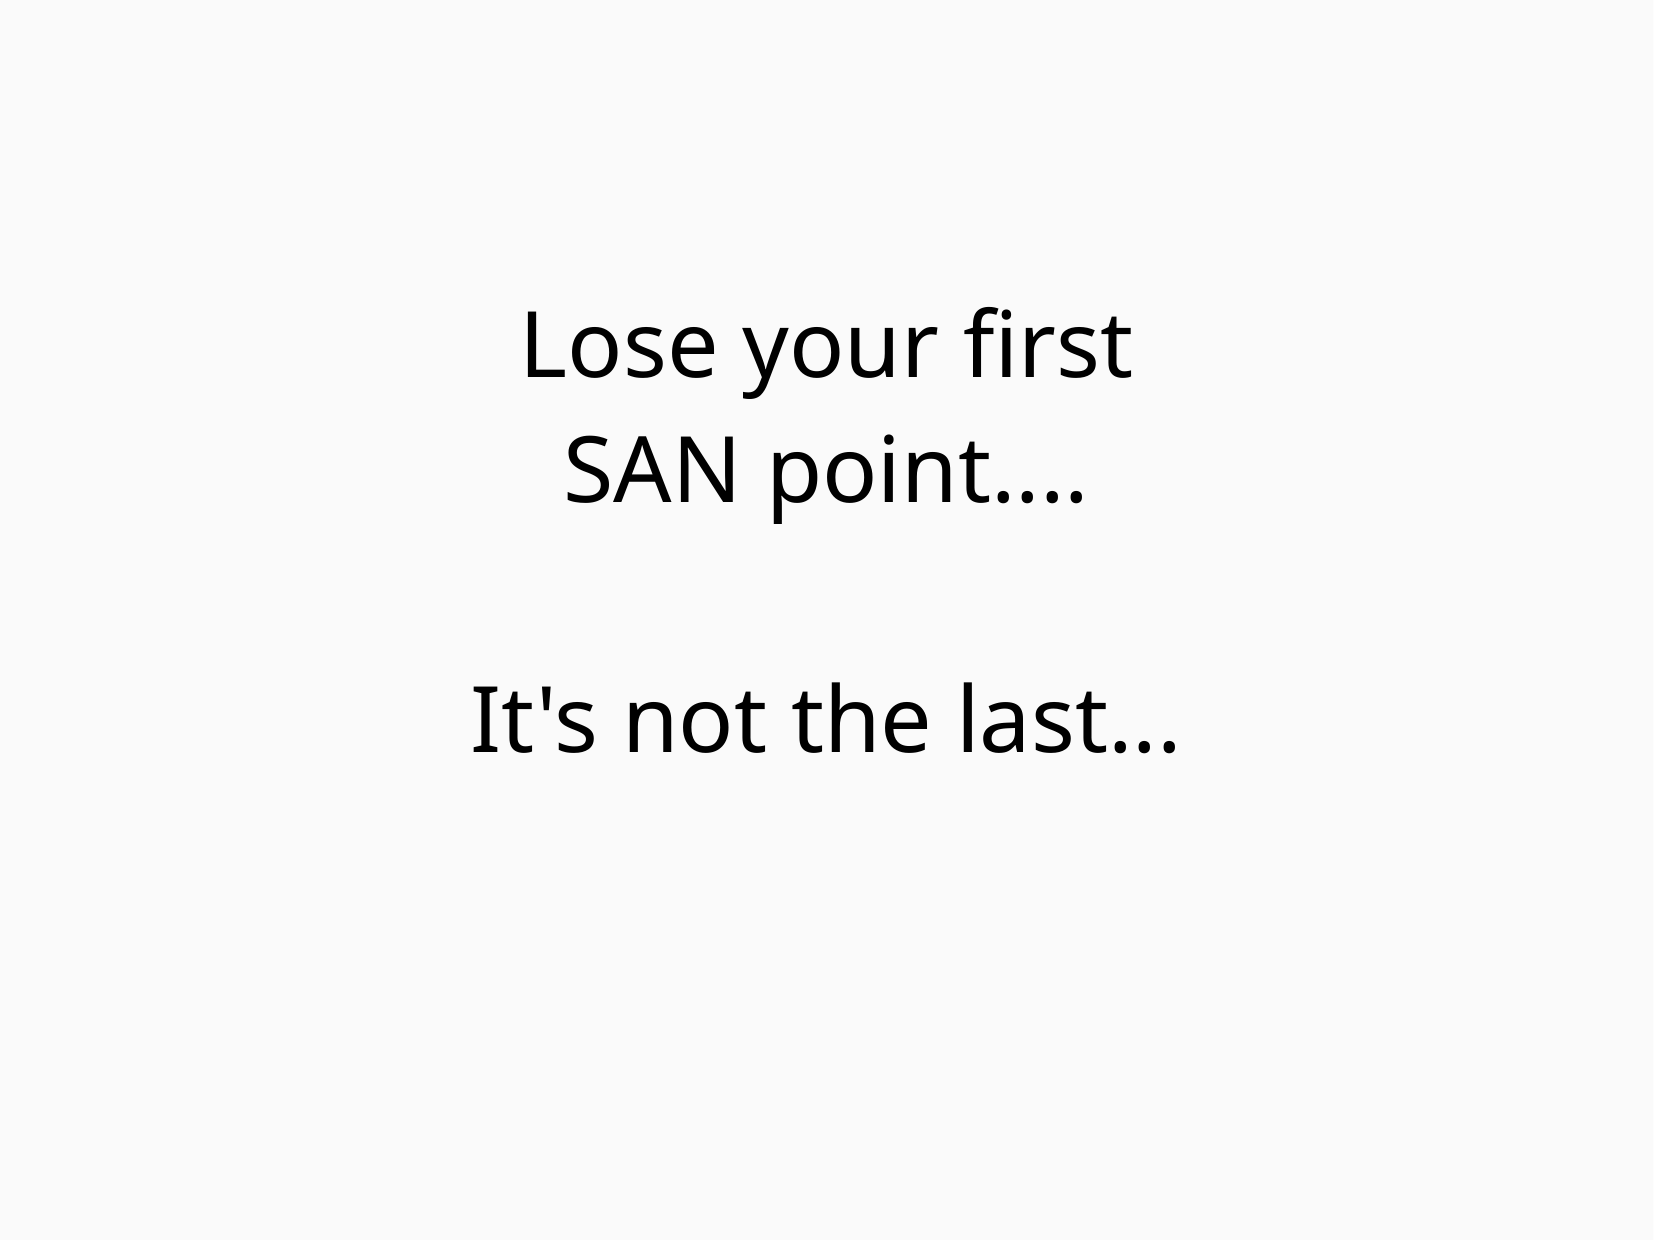

# Lose your first
SAN point....
It's not the last...